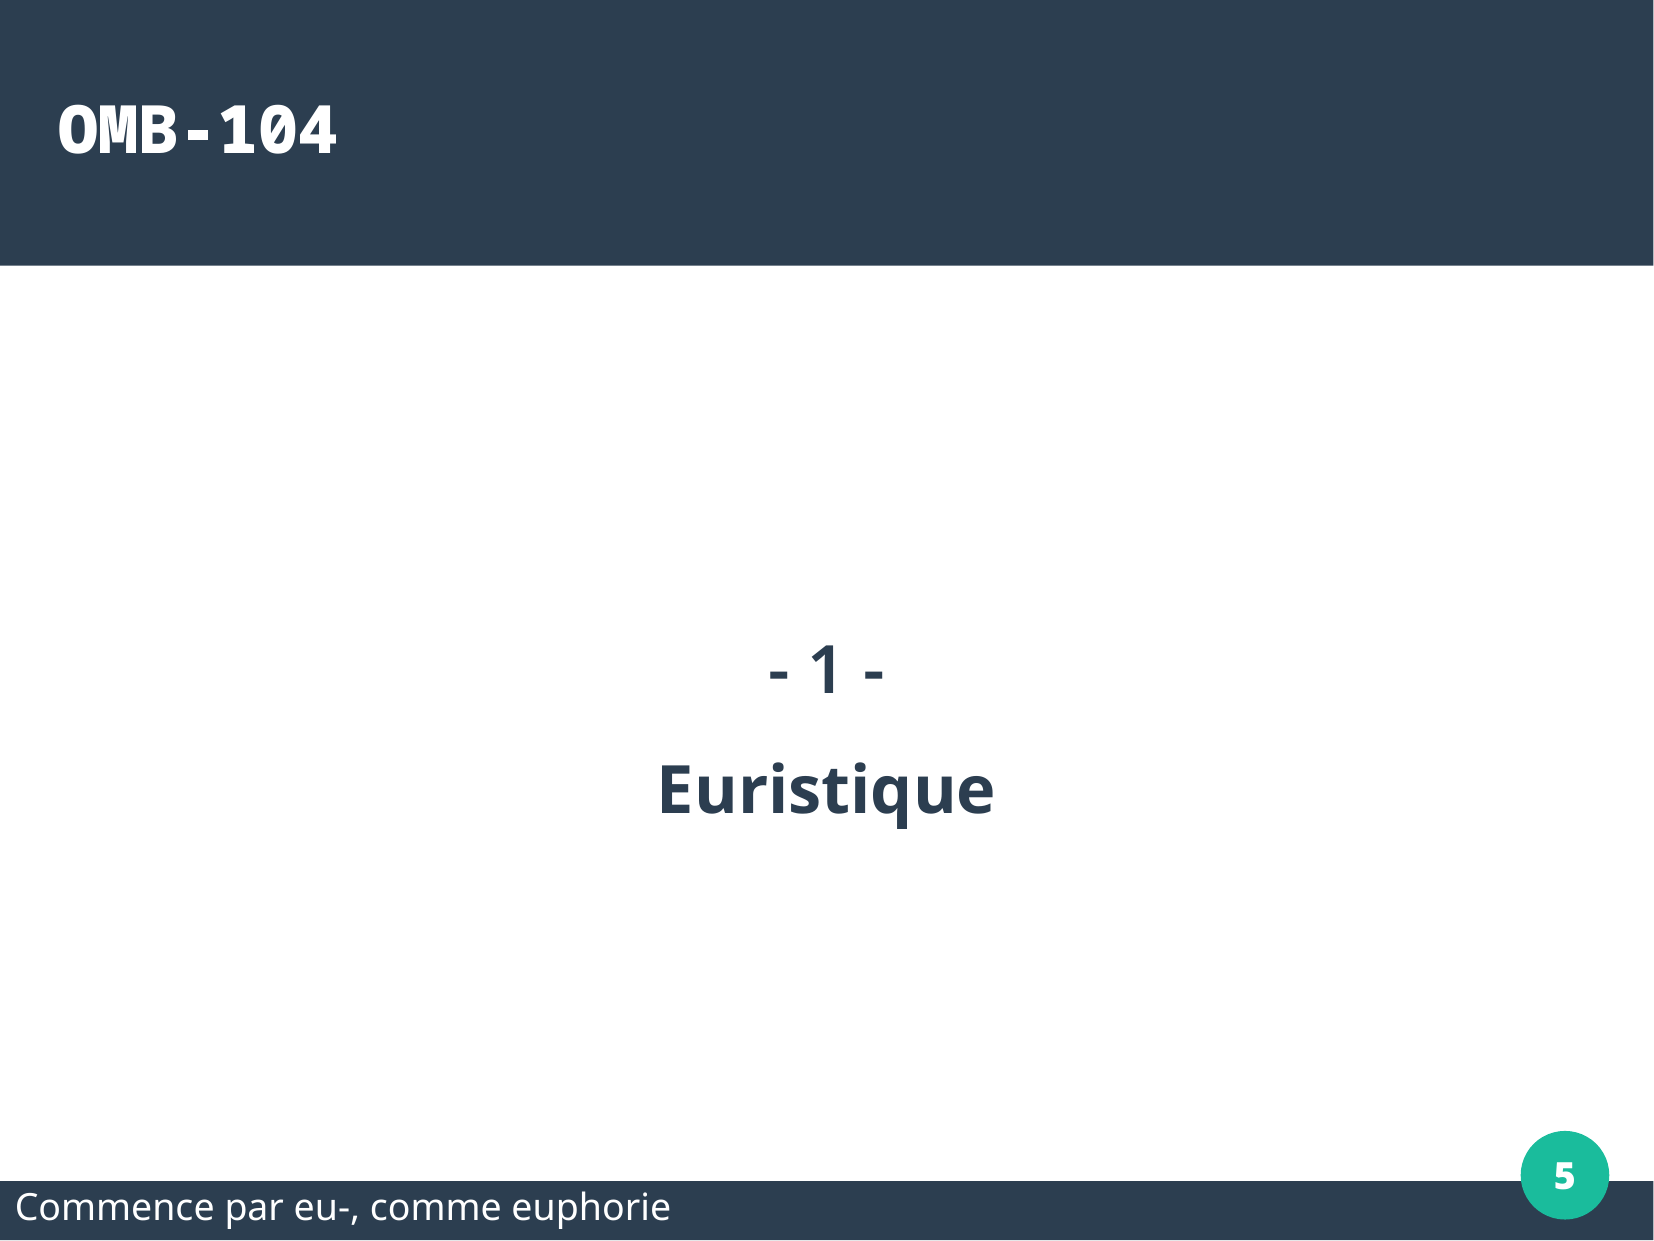

# OMB-104
- 1 -
Euristique
5
Commence par eu-, comme euphorie